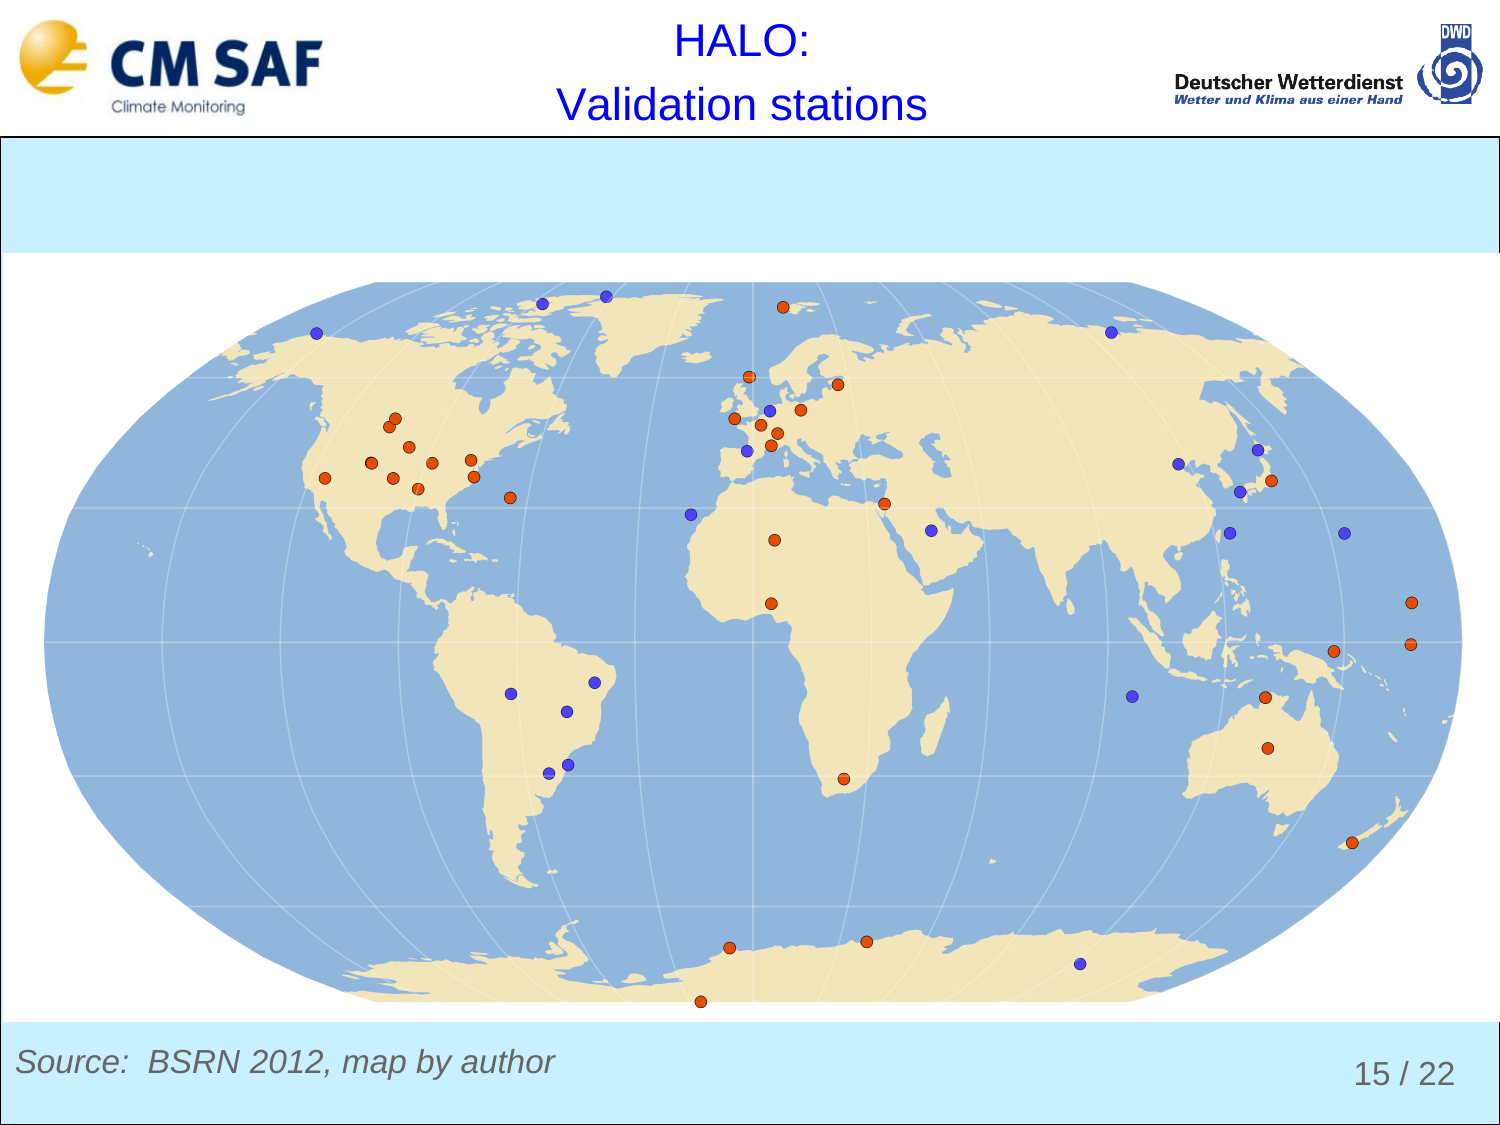

HALO:
Validation stations
Source: BSRN 2012, map by author